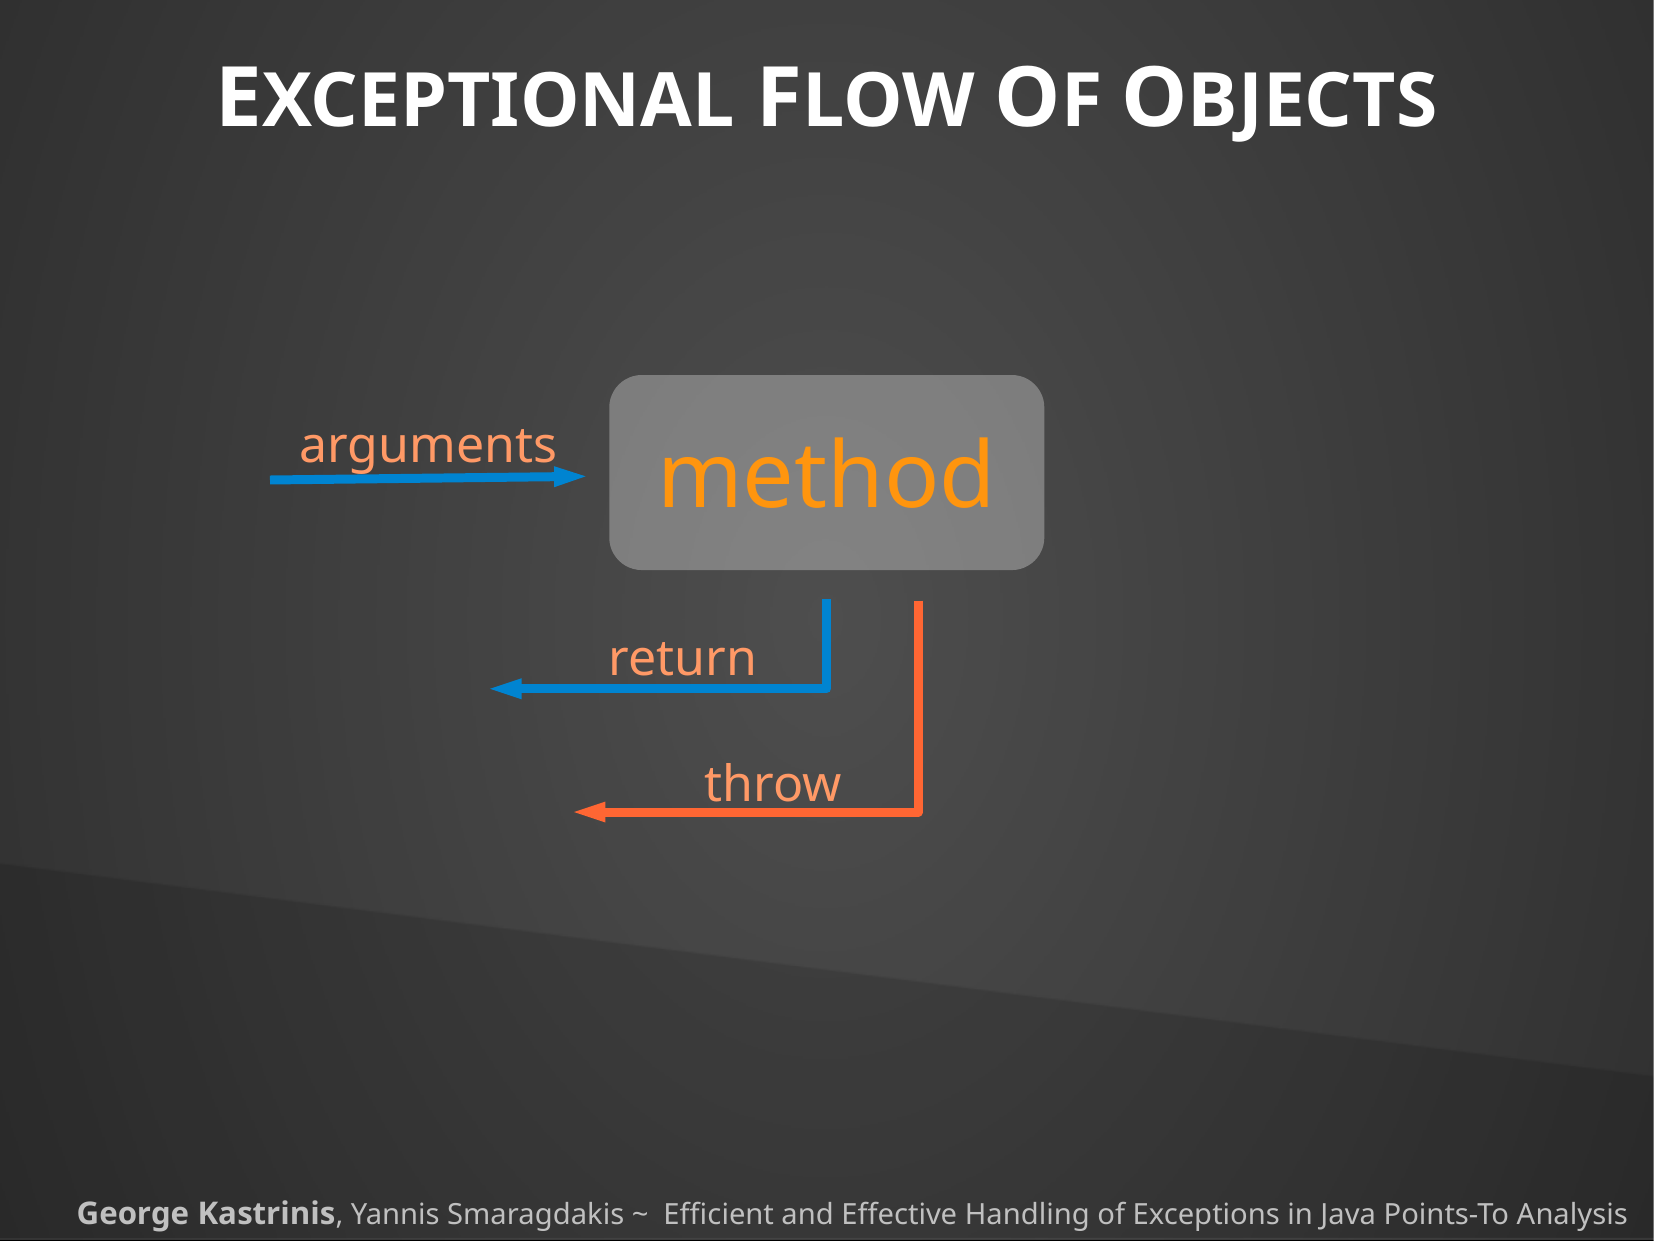

EXCEPTIONAL FLOW OF OBJECTS
method
arguments
return
throw